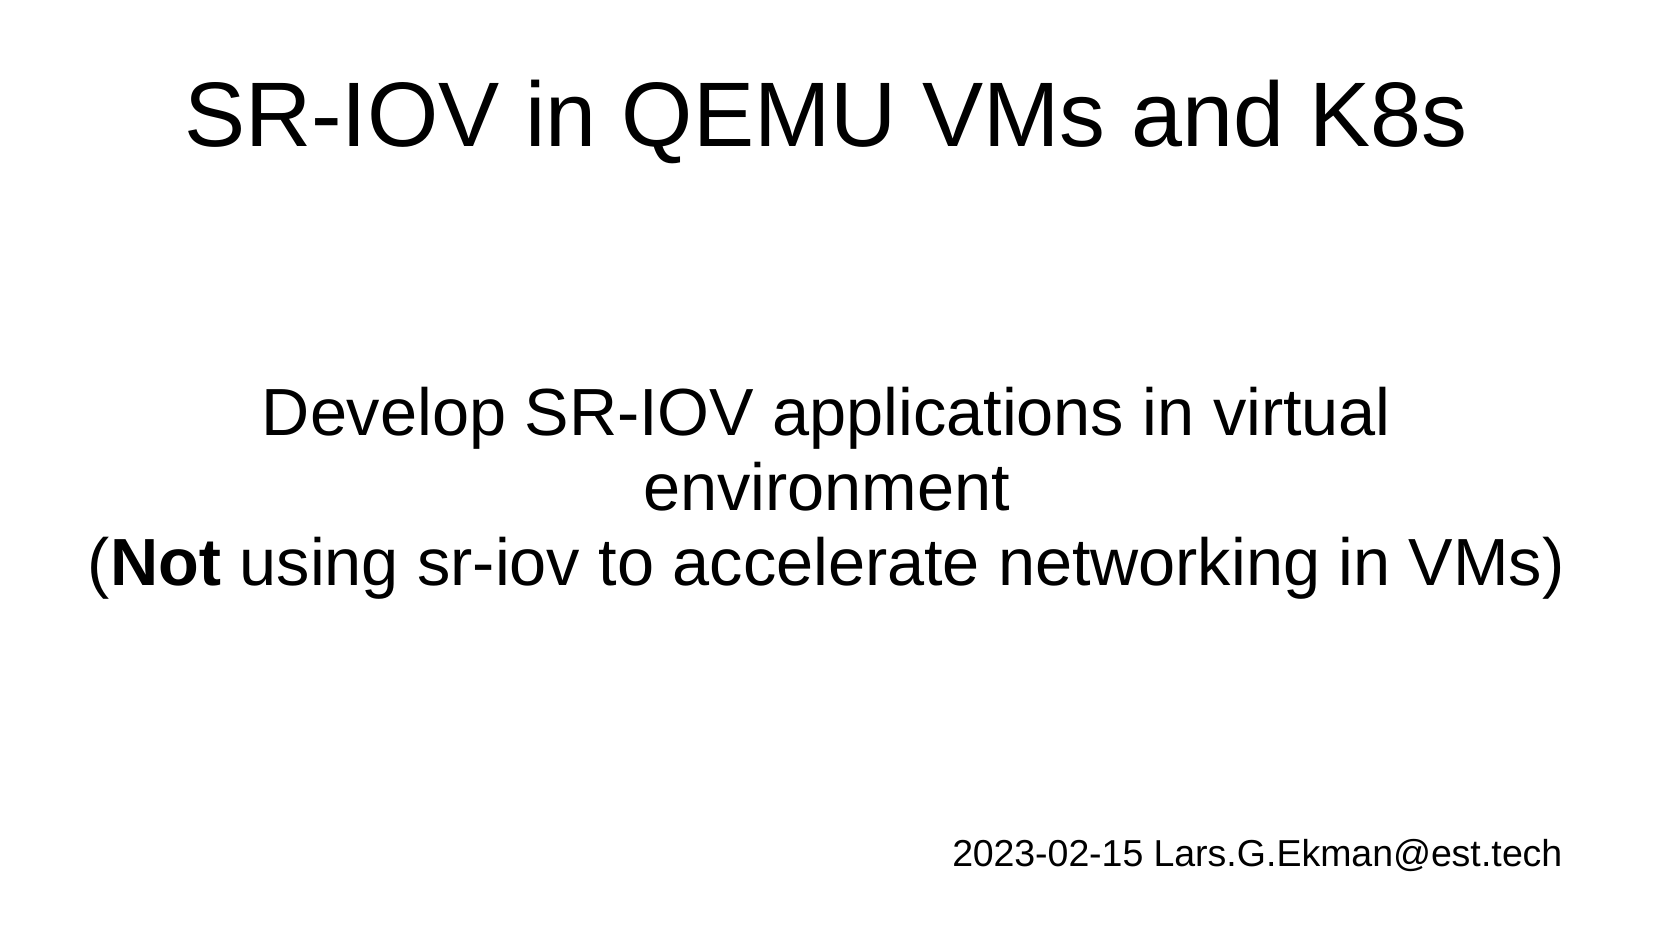

# SR-IOV in QEMU VMs and K8s
Develop SR-IOV applications in virtual environment
(Not using sr-iov to accelerate networking in VMs)
2023-02-15 Lars.G.Ekman@est.tech